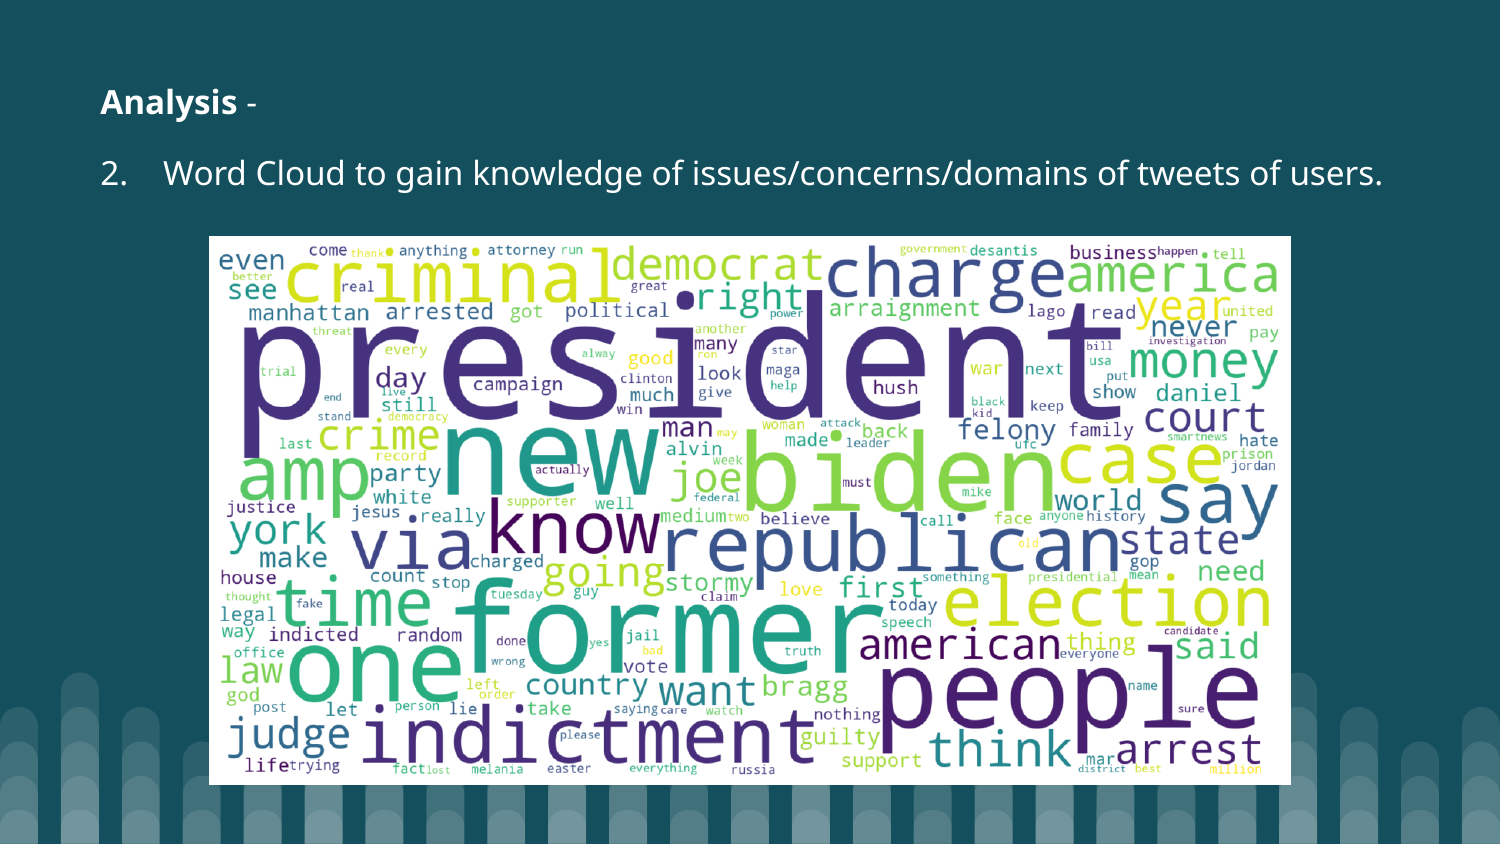

# Analysis -
2. Word Cloud to gain knowledge of issues/concerns/domains of tweets of users.